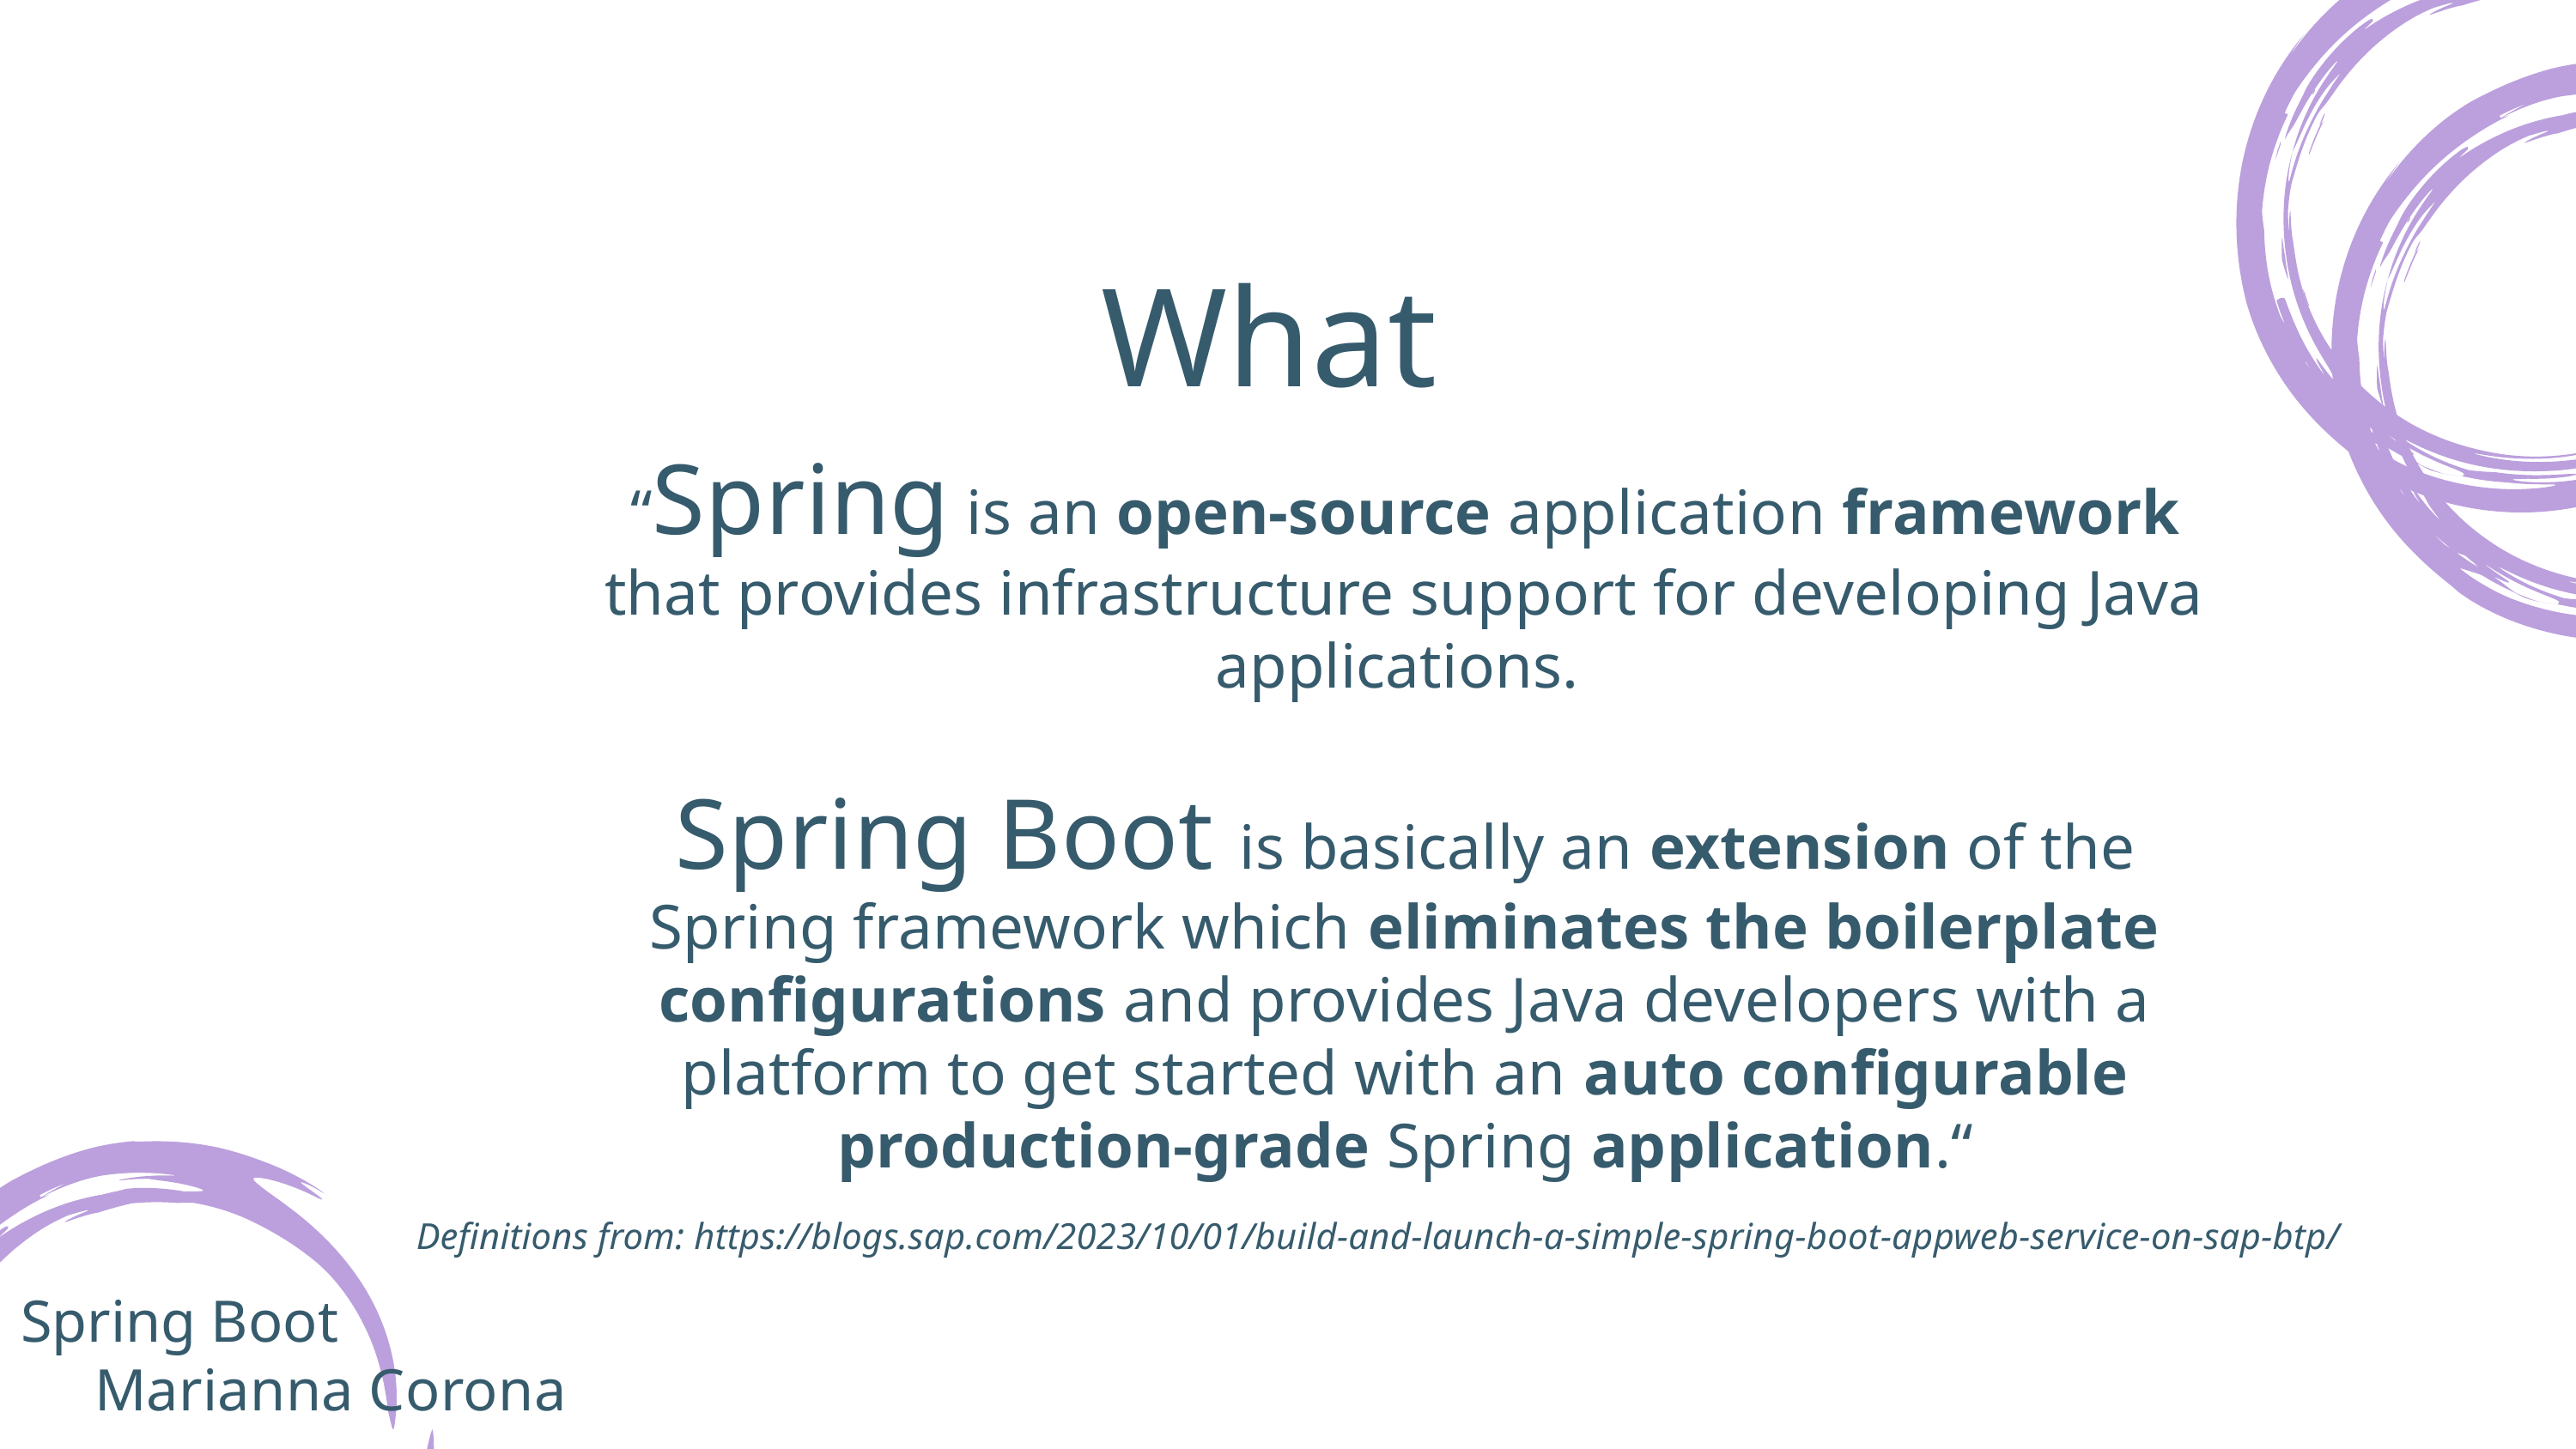

What
“Spring is an open-source application framework that provides infrastructure support for developing Java applications.
Spring Boot is basically an extension of the Spring framework which eliminates the boilerplate configurations and provides Java developers with a platform to get started with an auto configurable production-grade Spring application.“
Definitions from: https://blogs.sap.com/2023/10/01/build-and-launch-a-simple-spring-boot-appweb-service-on-sap-btp/
Spring Boot Marianna Corona